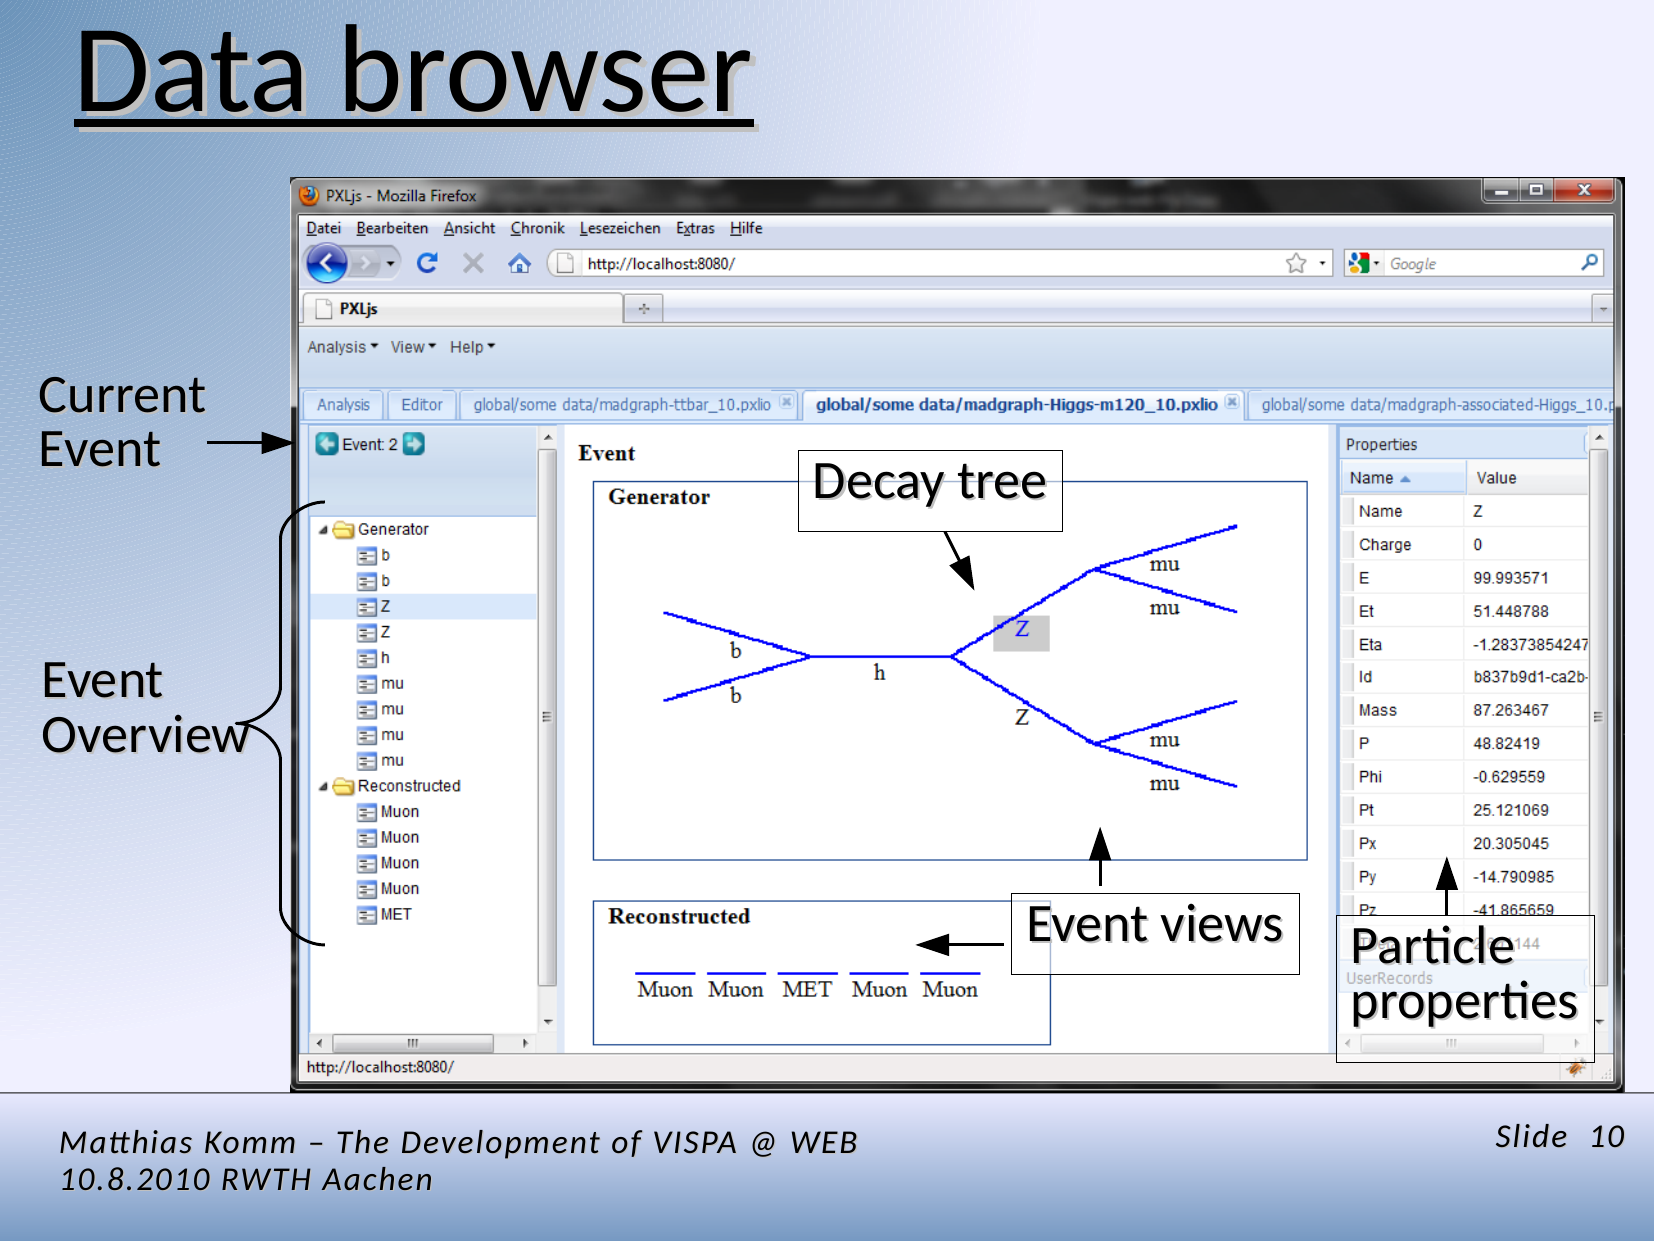

Data browser
Current
Event
Decay tree
Event
Overview
Event views
Particle
properties
10
Matthias Komm